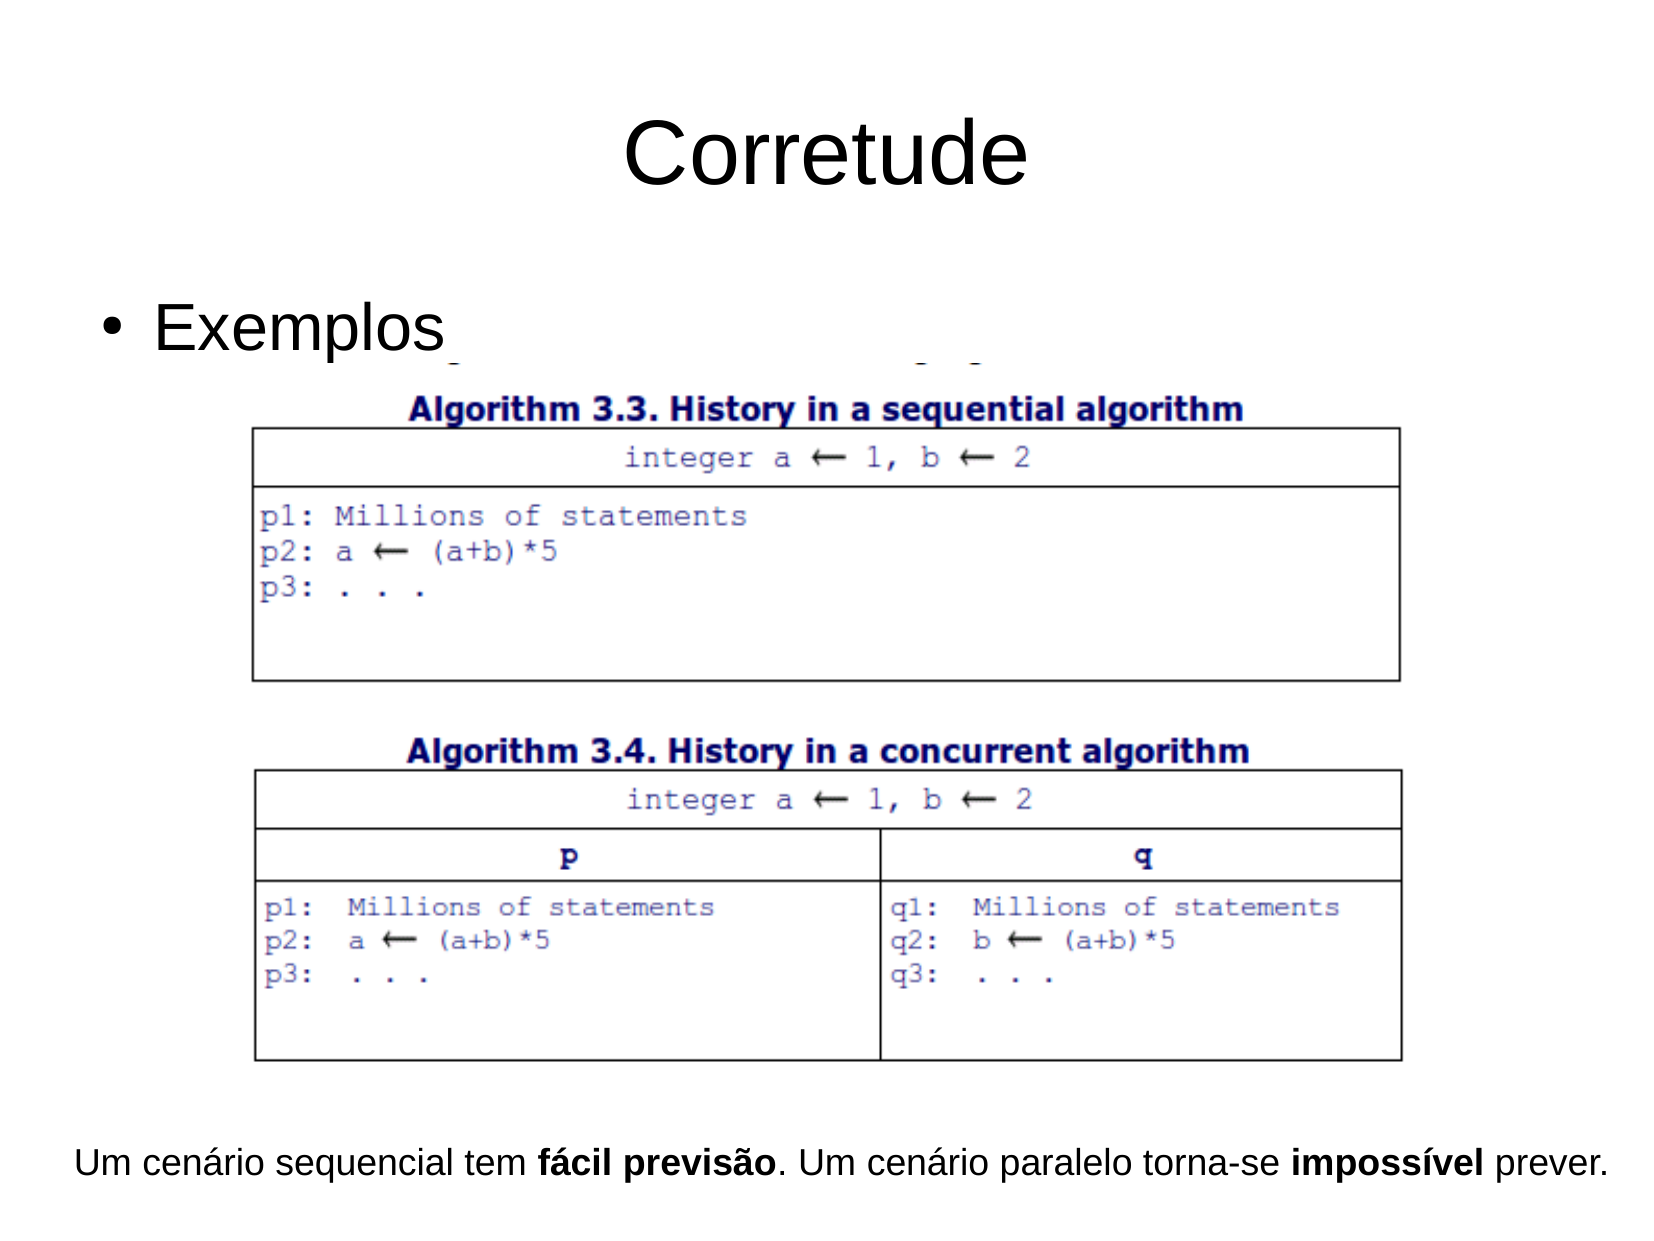

# Corretude
Exemplos
Um cenário sequencial tem fácil previsão. Um cenário paralelo torna-se impossível prever.